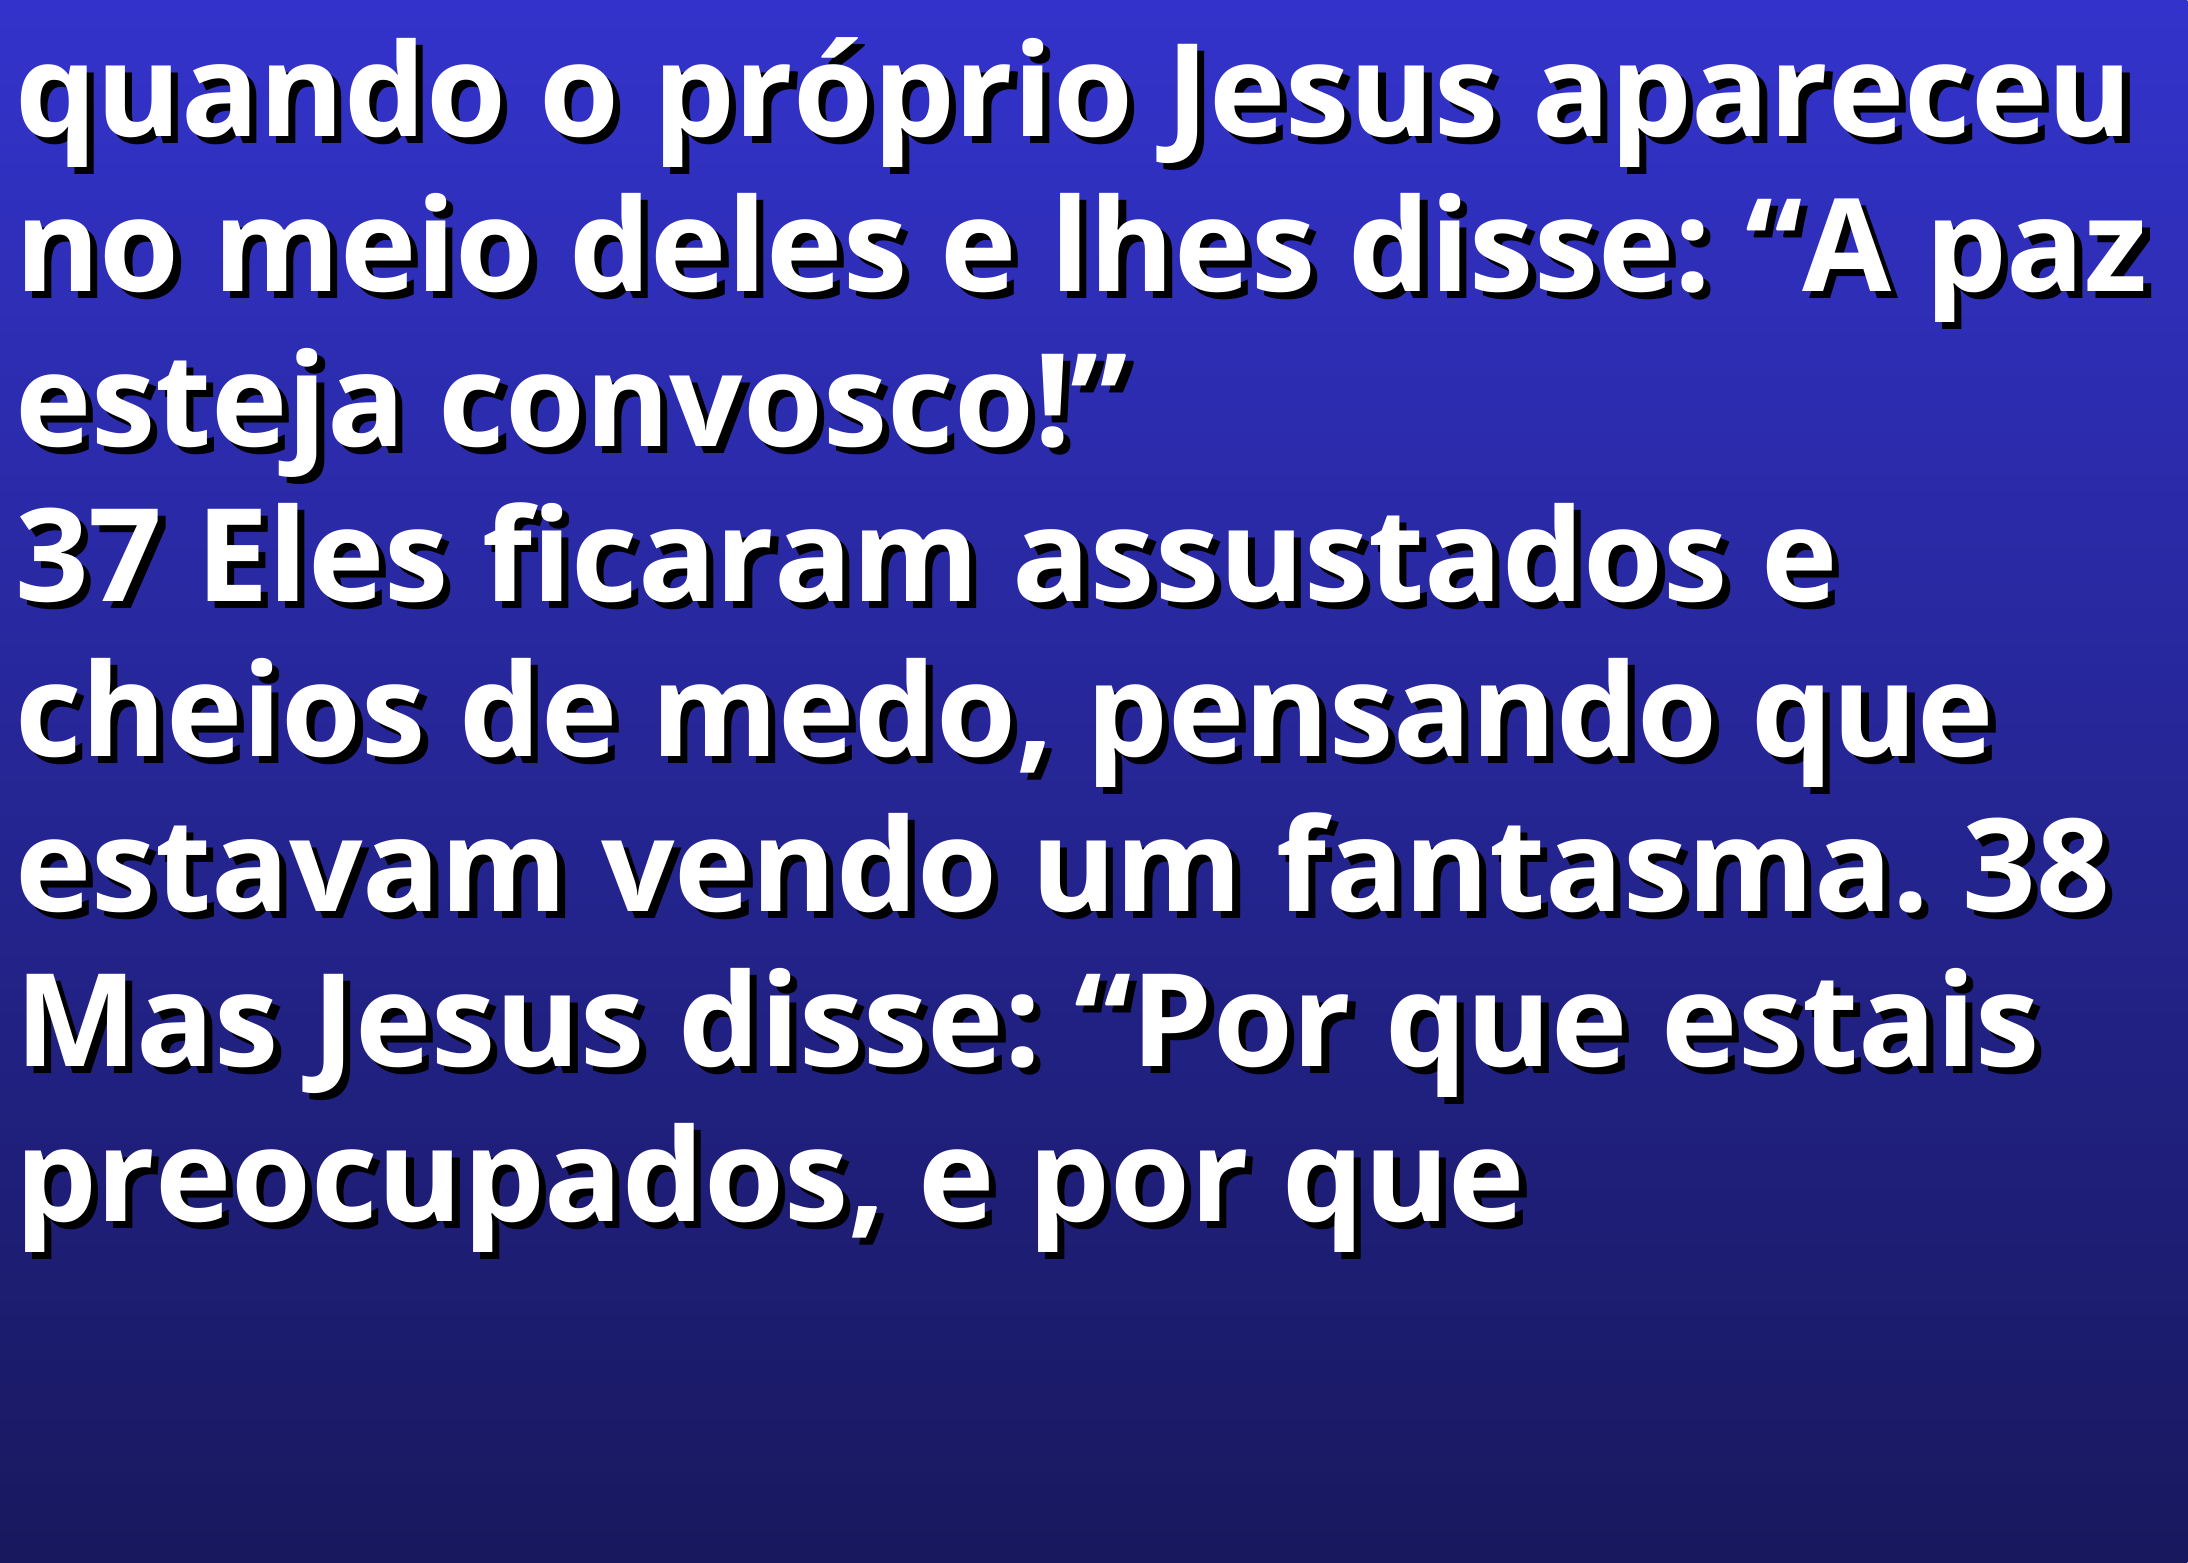

quando o próprio Jesus apareceu no meio deles e lhes disse: “A paz esteja convosco!”
37 Eles ficaram assustados e cheios de medo, pensando que estavam vendo um fantasma. 38 Mas Jesus disse: “Por que estais preocupados, e por que